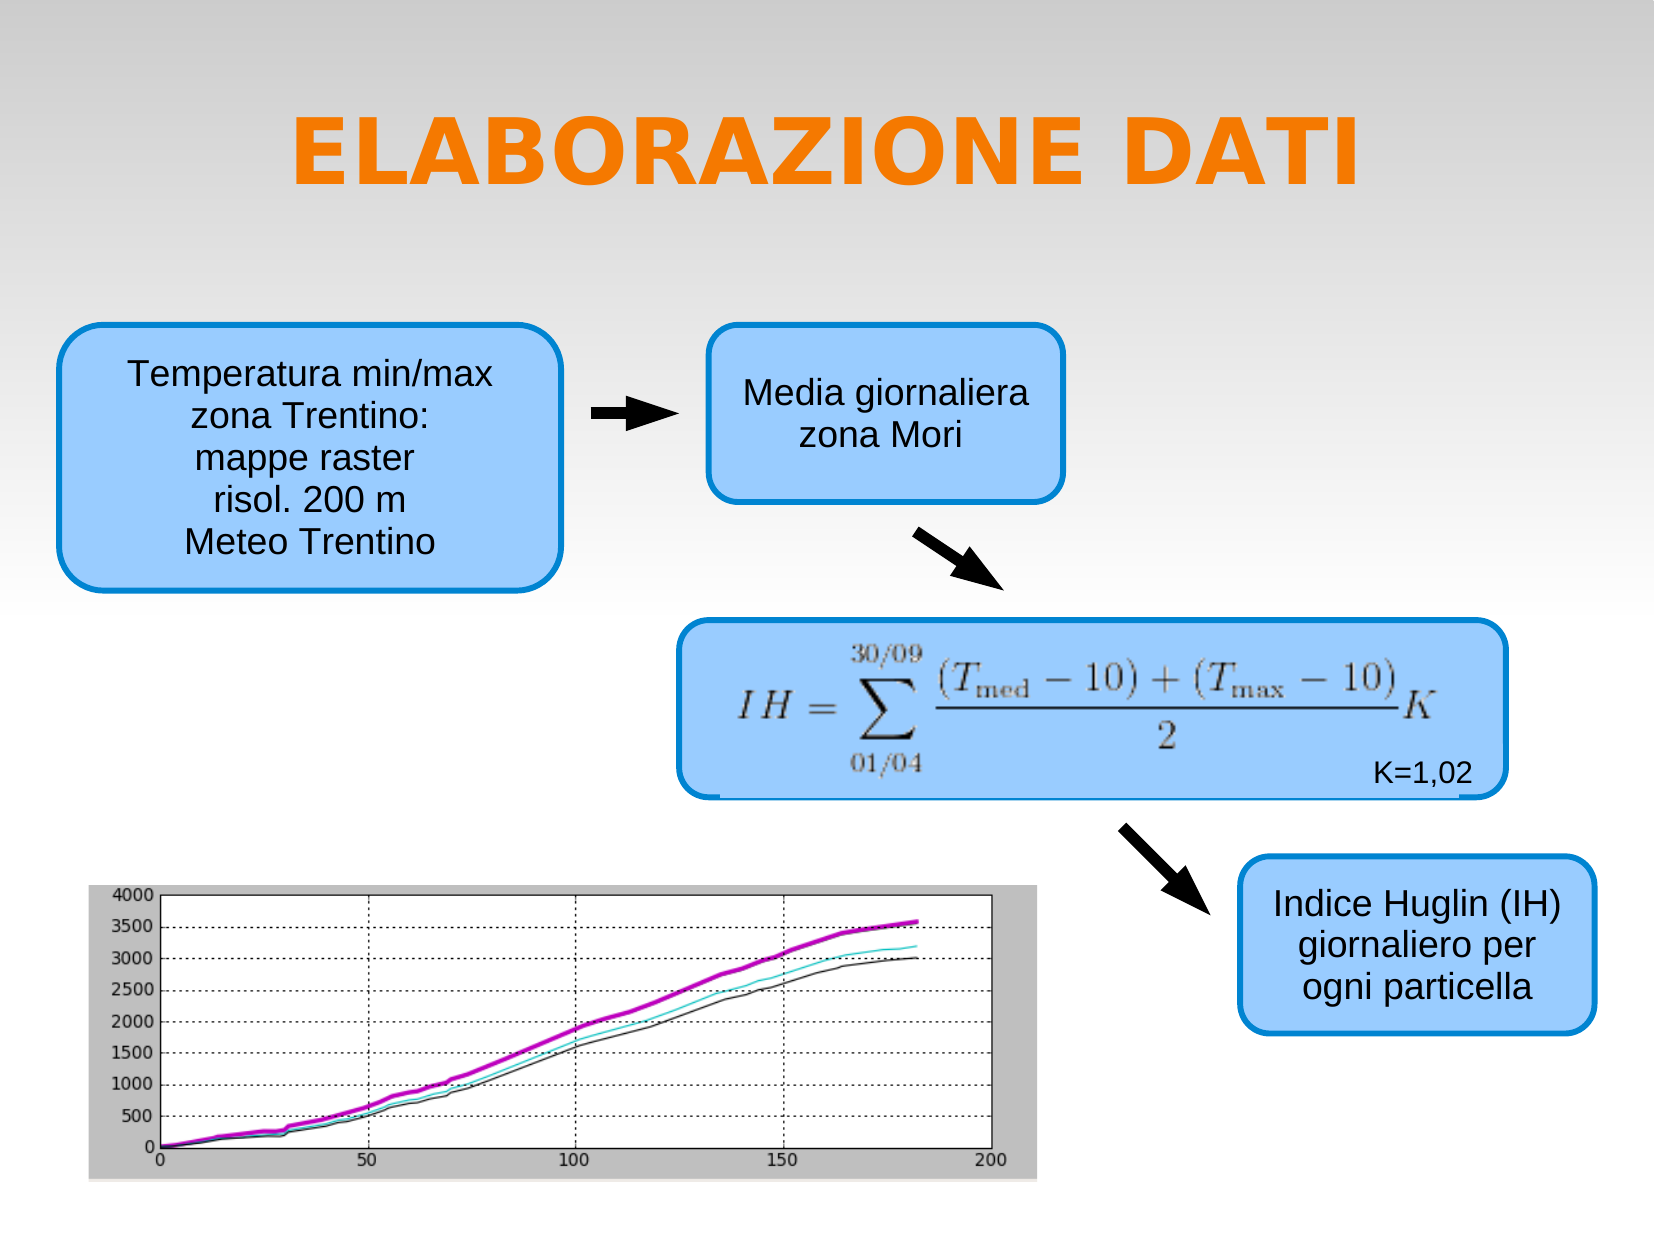

# ELABORAZIONE DATI
Temperatura min/max zona Trentino:
mappe raster
risol. 200 m
Meteo Trentino
Media giornaliera zona Mori
K=1,02
Indice Huglin (IH) giornaliero per ogni particella